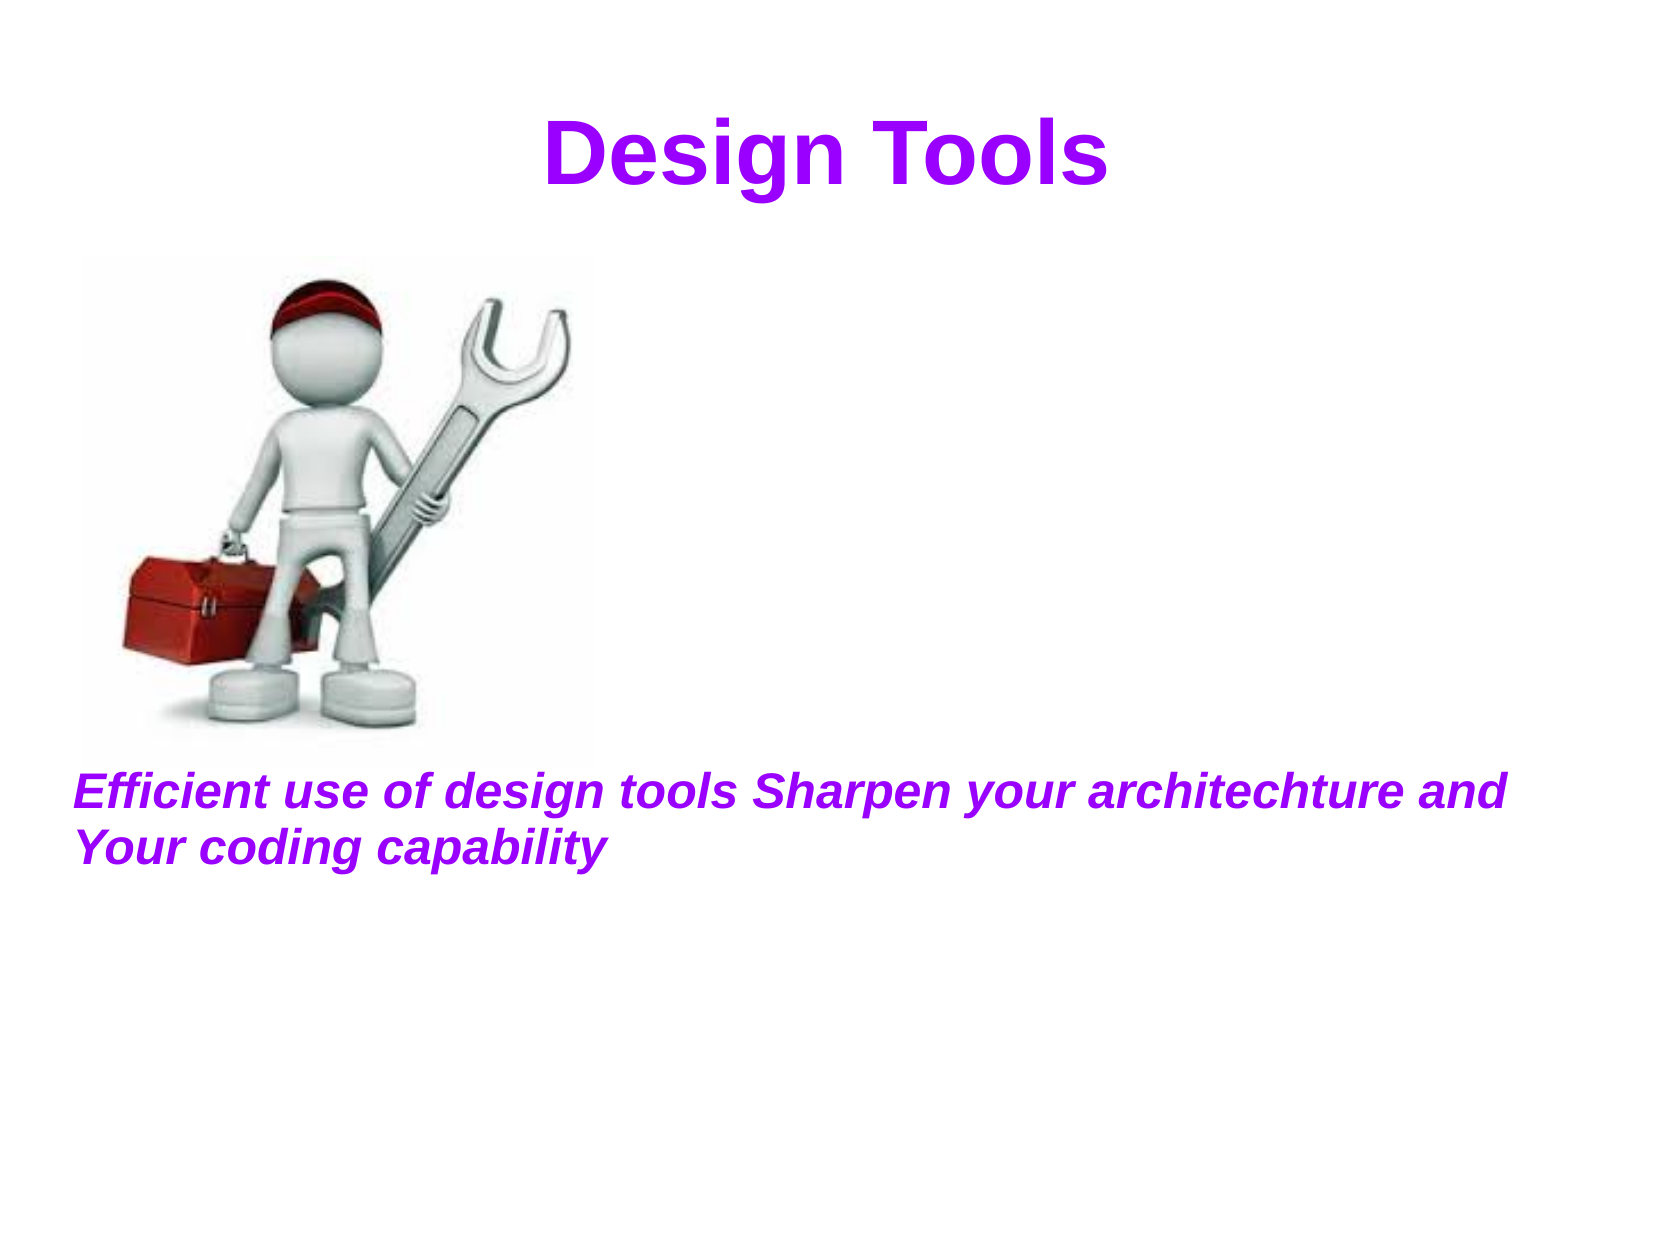

# Design Tools
Efficient use of design tools Sharpen your architechture and
Your coding capability